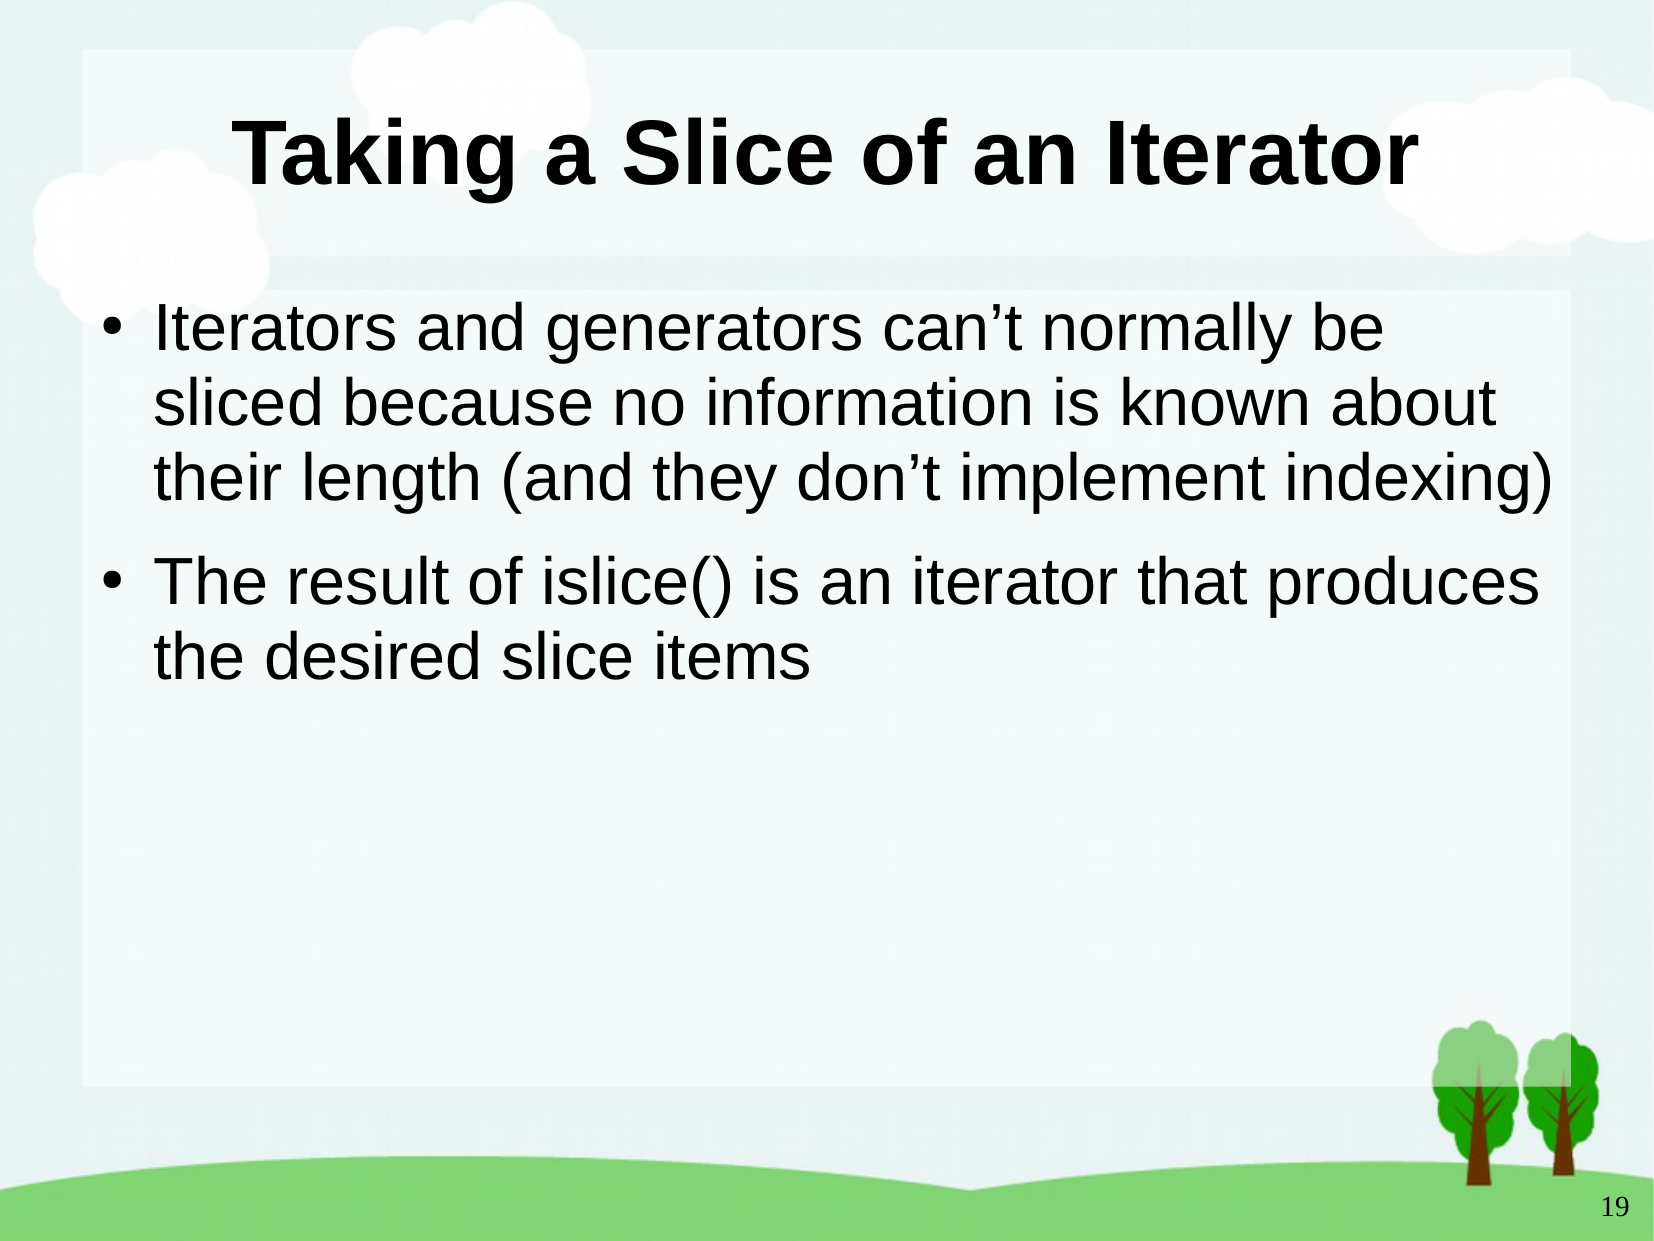

# Taking a Slice of an Iterator
Iterators and generators can’t normally be sliced because no information is known about their length (and they don’t implement indexing)
The result of islice() is an iterator that produces the desired slice items
19